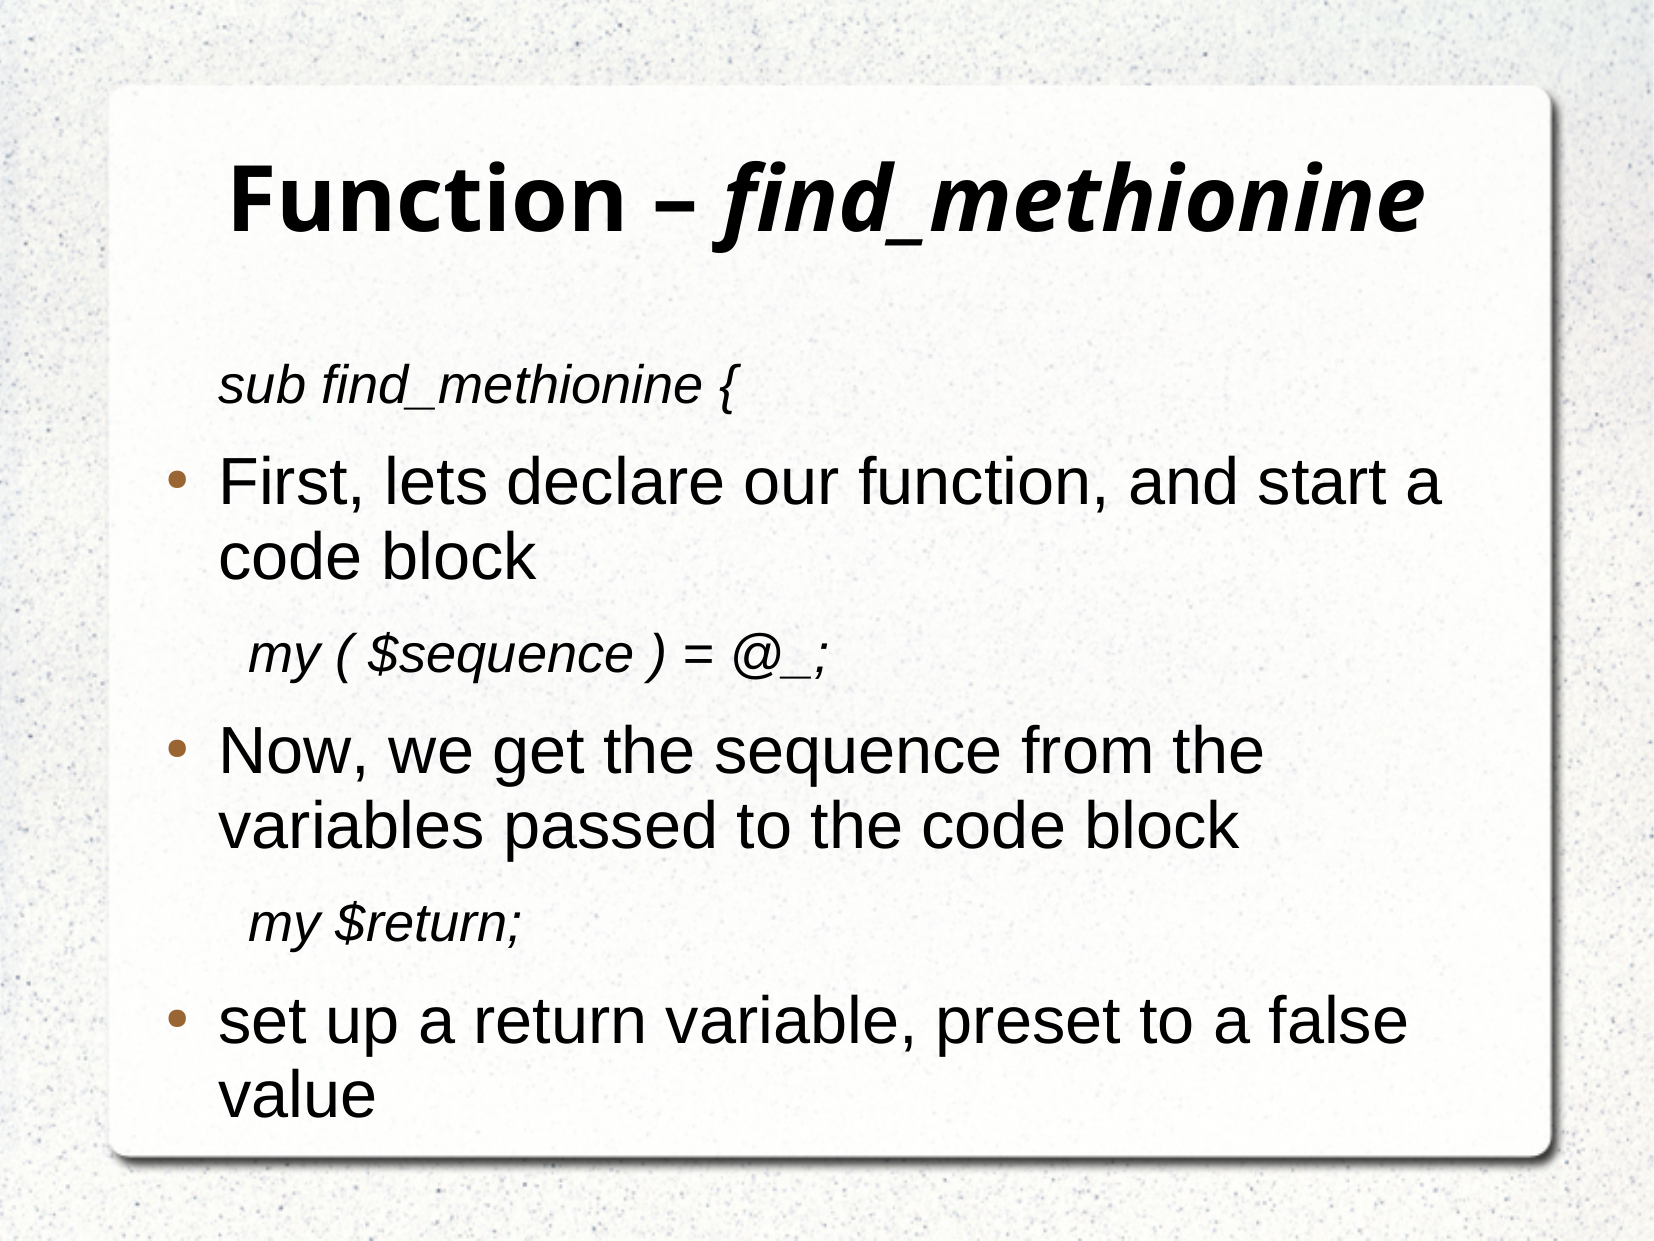

# Function – find_methionine
sub find_methionine {
First, lets declare our function, and start a code block
 my ( $sequence ) = @_;
Now, we get the sequence from the variables passed to the code block
 my $return;
set up a return variable, preset to a false value